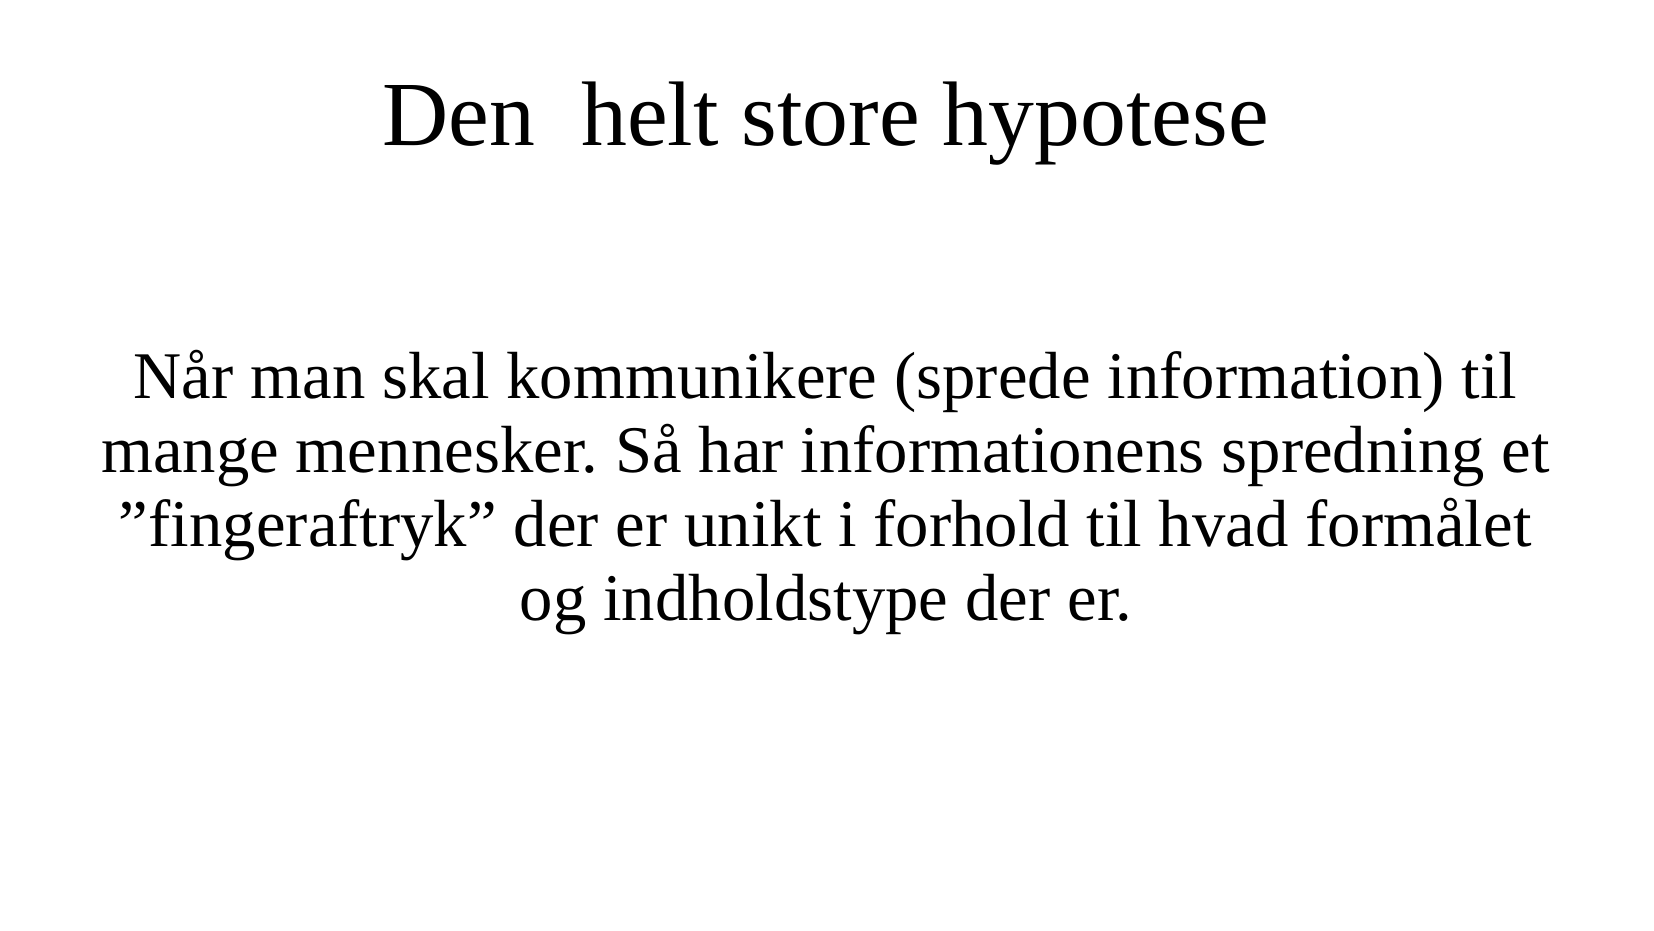

# Den helt store hypotese
Når man skal kommunikere (sprede information) til mange mennesker. Så har informationens spredning et ”fingeraftryk” der er unikt i forhold til hvad formålet og indholdstype der er.